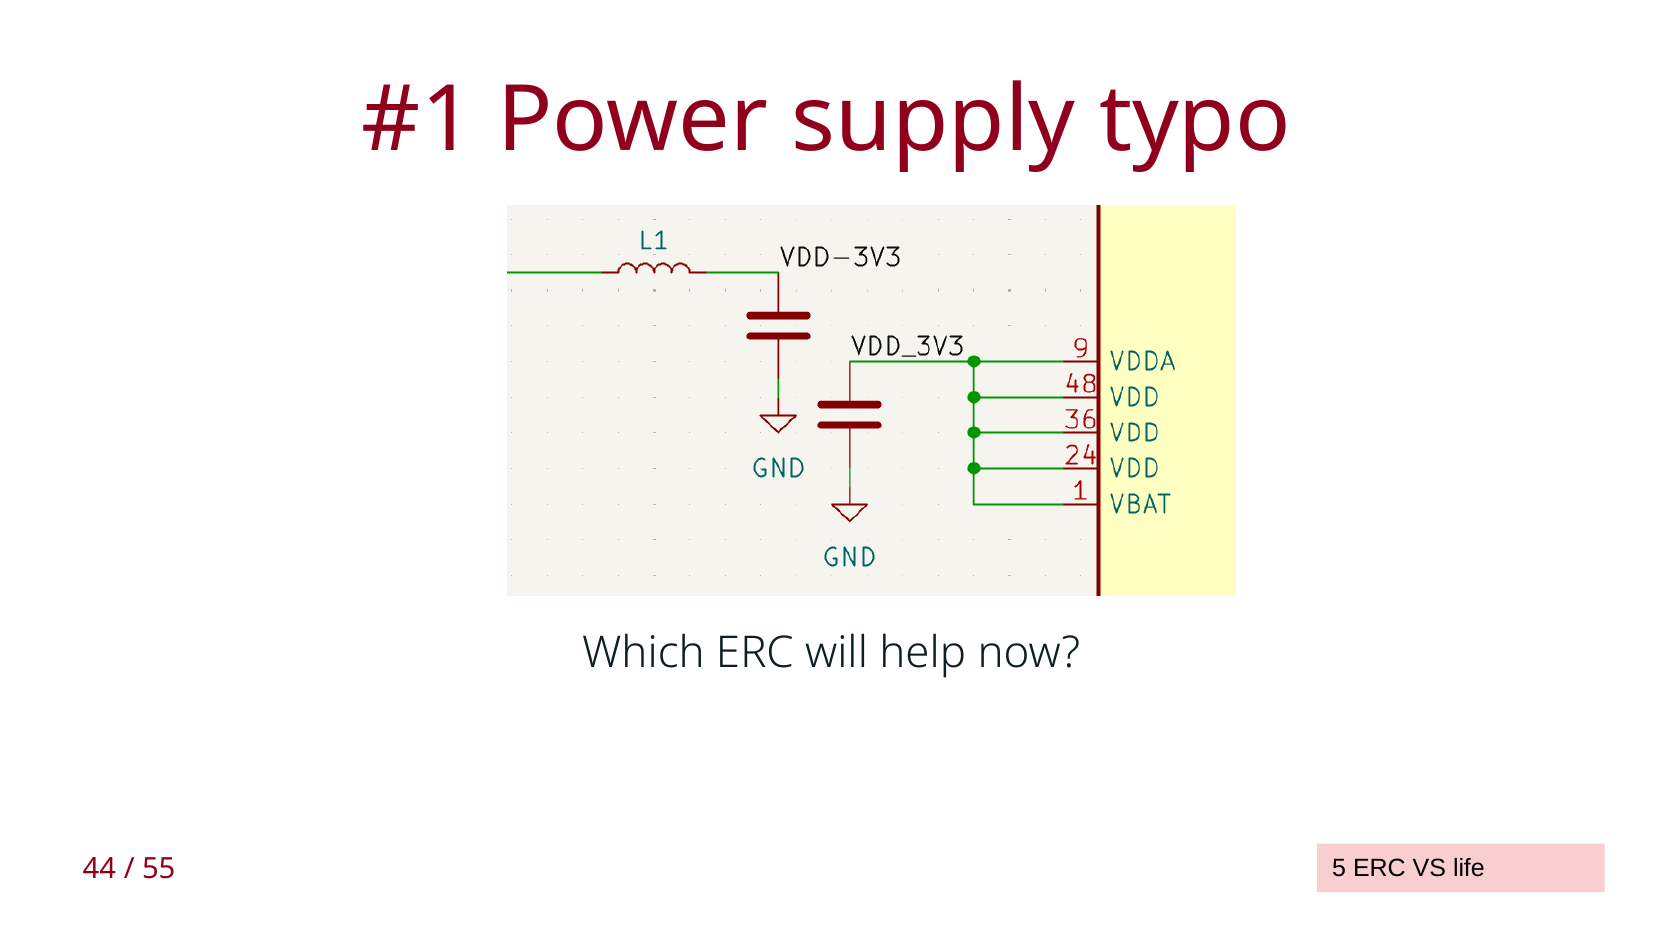

# #1 Power supply typo
Which ERC will help now?
5 ERC VS life
44